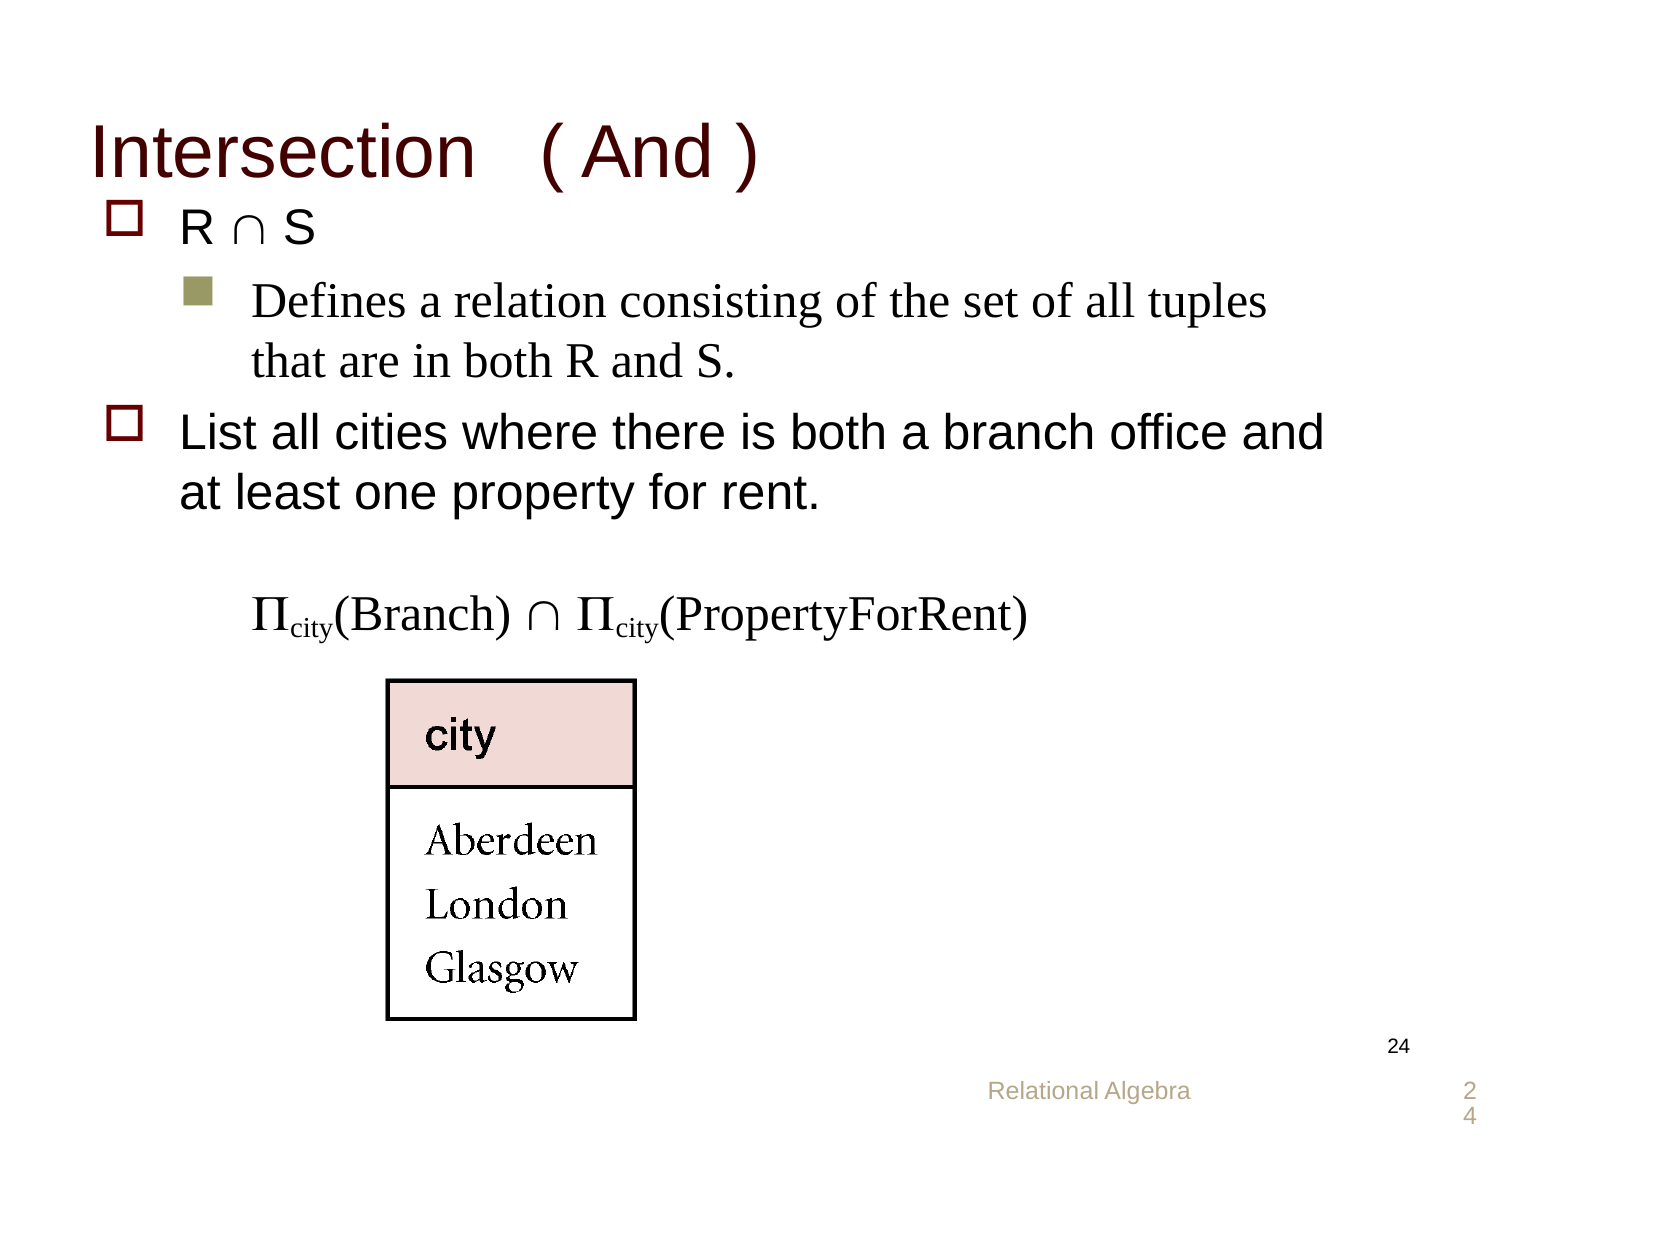

Intersection ( And )
R  S
Defines a relation consisting of the set of all tuples that are in both R and S.
List all cities where there is both a branch office and at least one property for rent.
	city(Branch)  city(PropertyForRent)
Relational Algebra